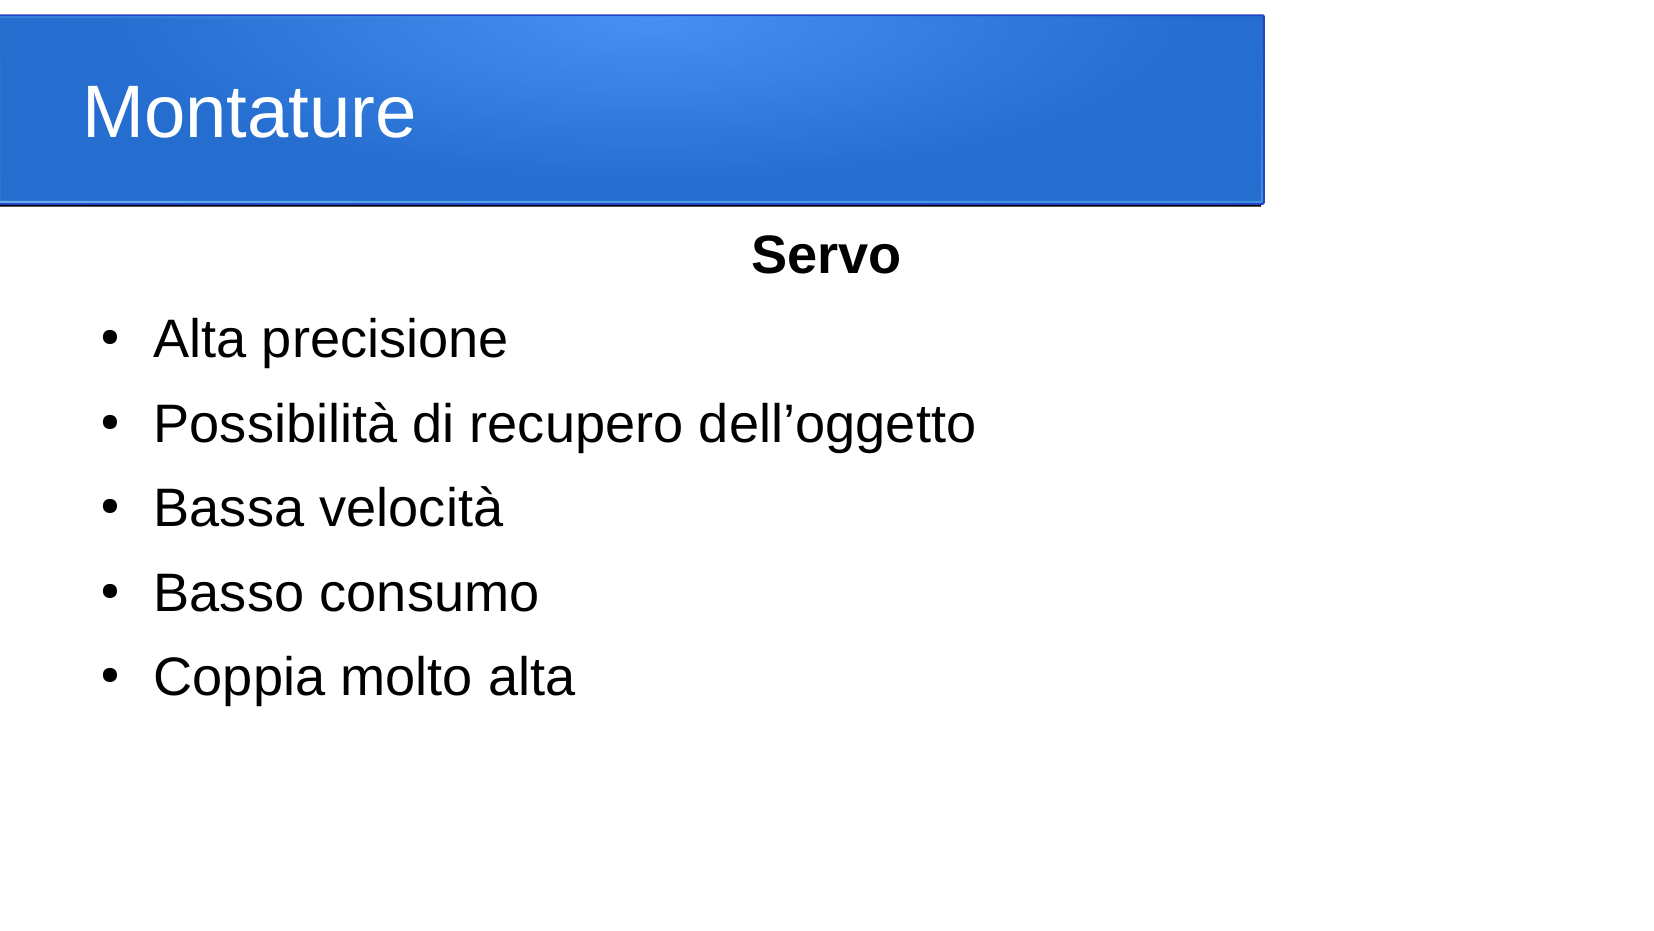

# Montature
Servo
Alta precisione
Possibilità di recupero dell’oggetto
Bassa velocità
Basso consumo
Coppia molto alta